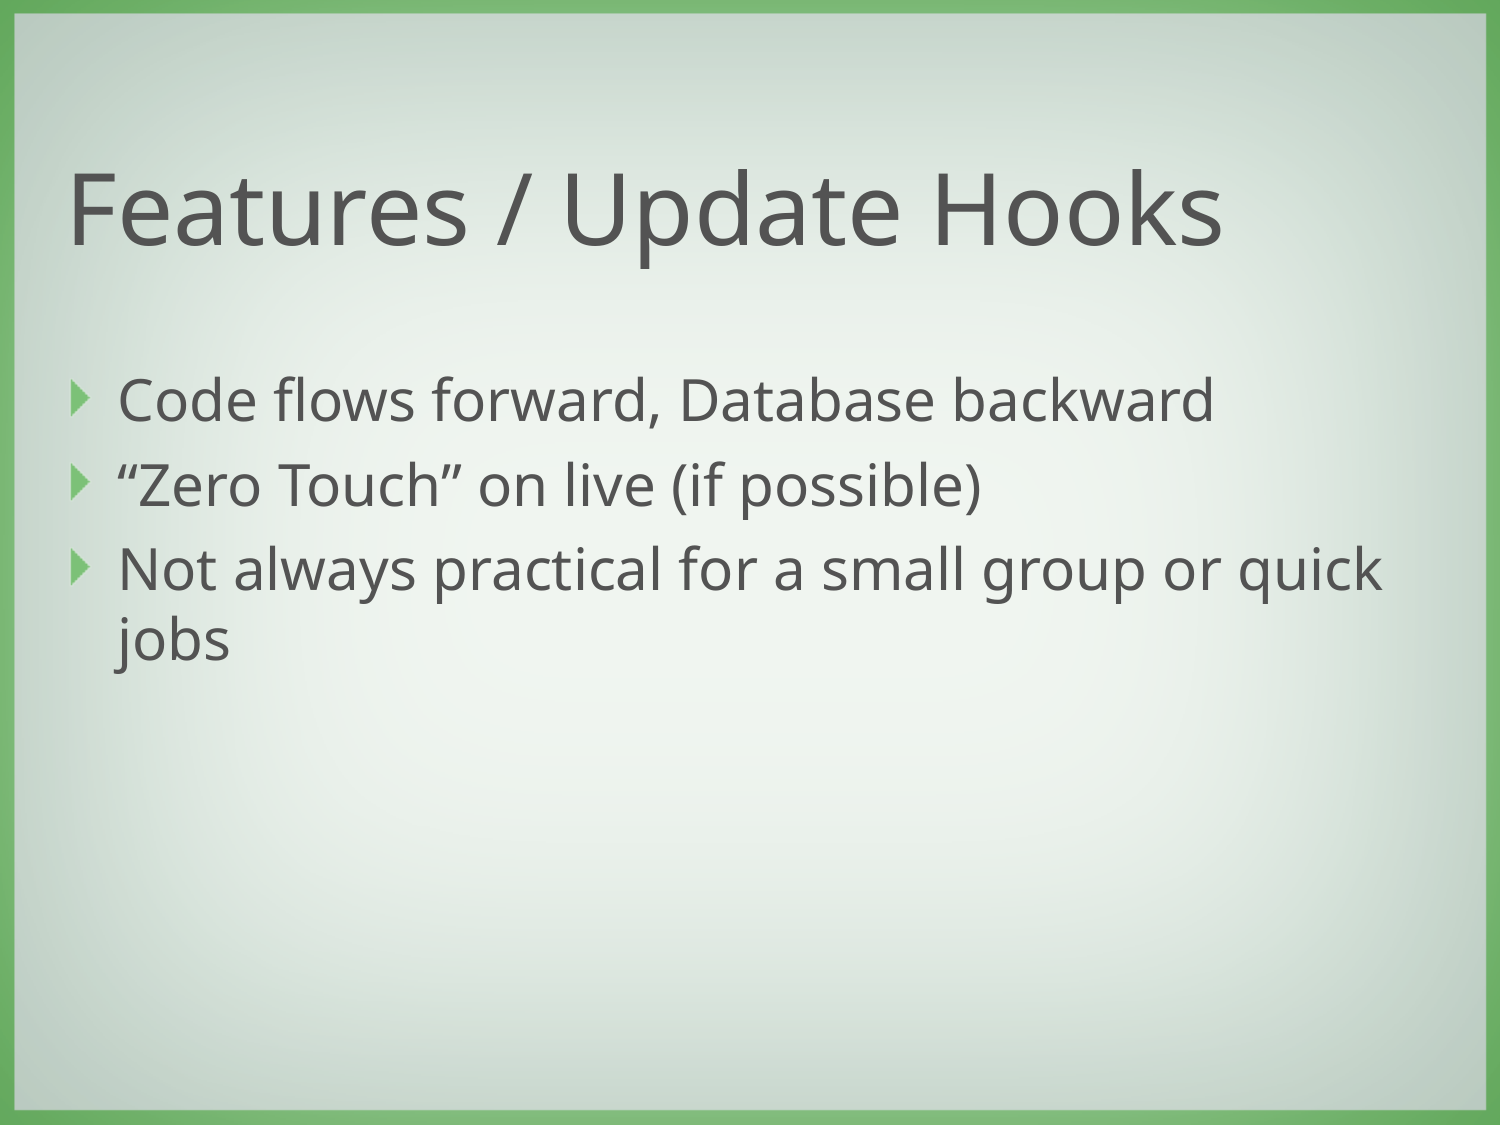

# Features / Update Hooks
Code flows forward, Database backward
“Zero Touch” on live (if possible)
Not always practical for a small group or quick jobs